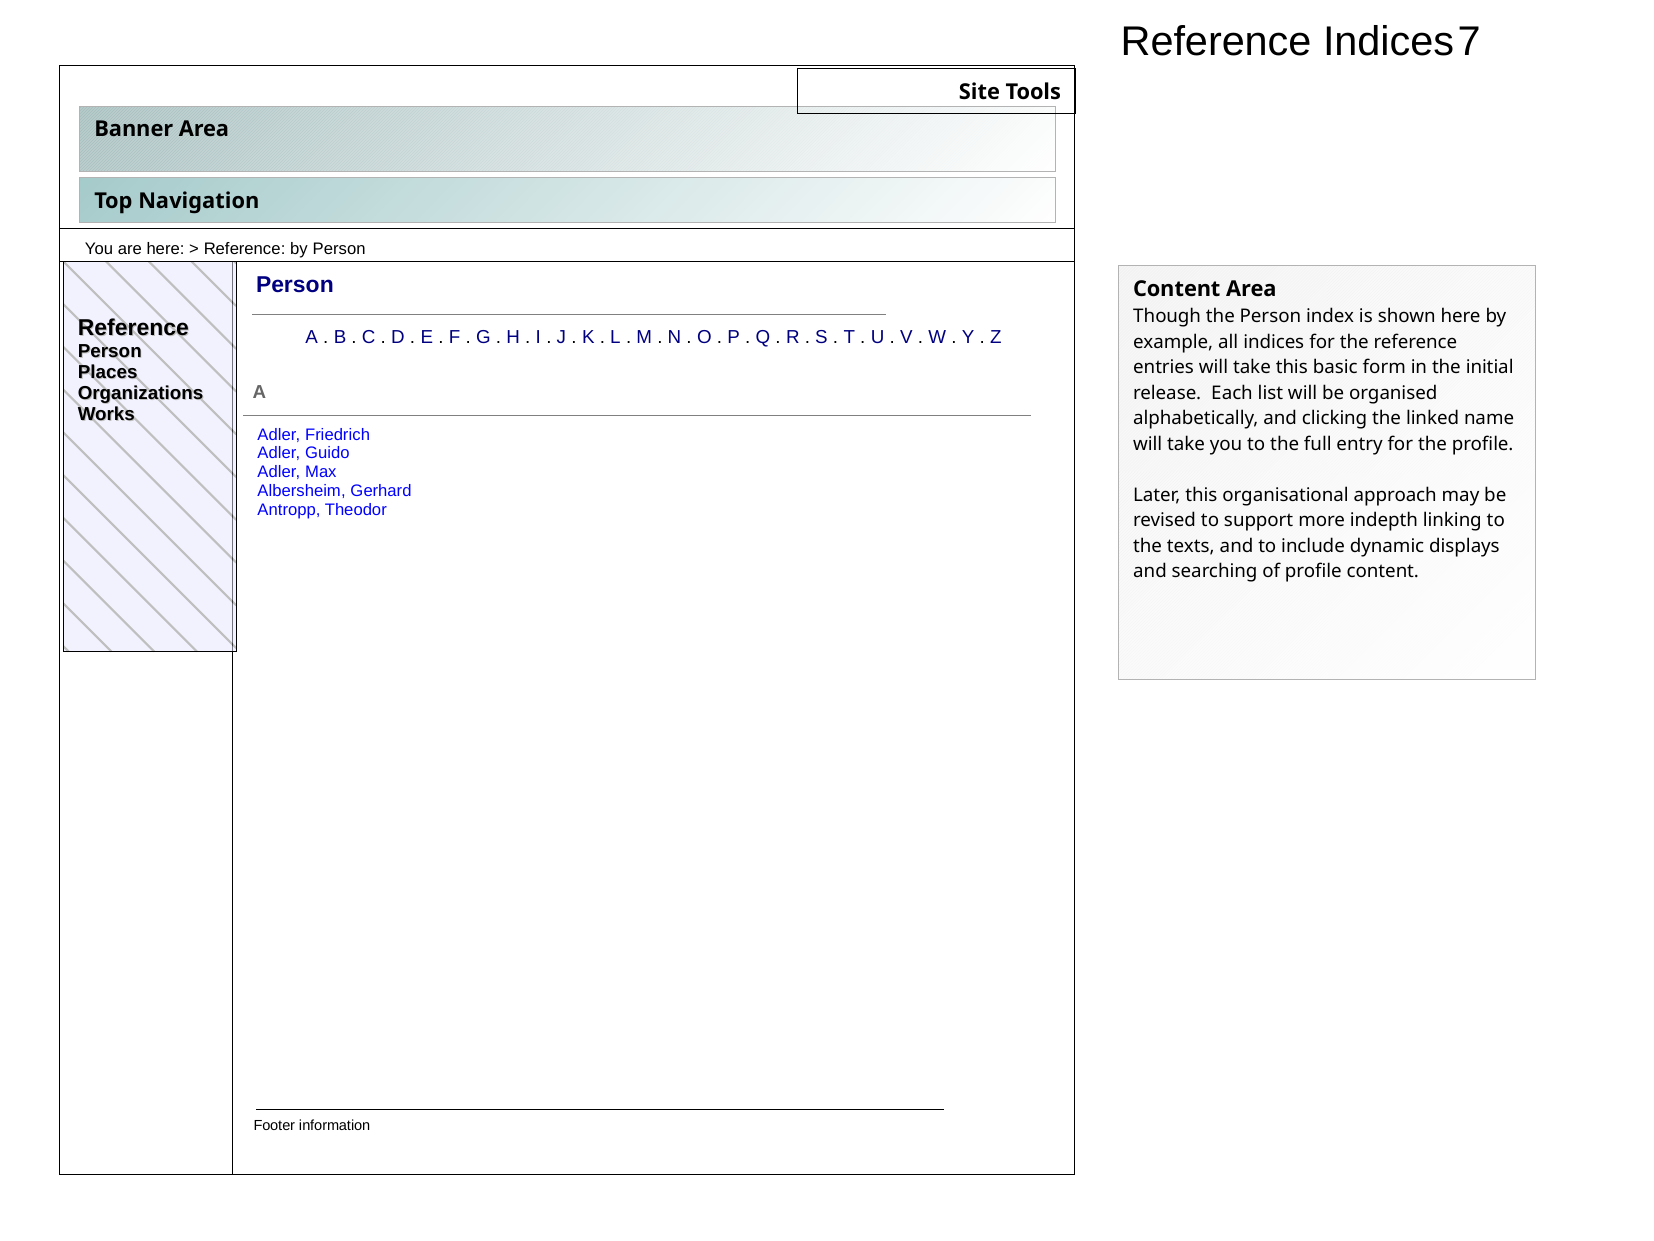

Reference Indices
Site Tools
Banner Area
Top Navigation
You are here: > Reference: by Person
Reference
Person
Places
Organizations
Works
Person
Content Area
Though the Person index is shown here by example, all indices for the reference entries will take this basic form in the initial release. Each list will be organised alphabetically, and clicking the linked name will take you to the full entry for the profile.
Later, this organisational approach may be revised to support more indepth linking to the texts, and to include dynamic displays and searching of profile content.
A . B . C . D . E . F . G . H . I . J . K . L . M . N . O . P . Q . R . S . T . U . V . W . Y . Z
A
Adler, Friedrich
Adler, Guido
Adler, Max
Albersheim, Gerhard
Antropp, Theodor
Footer information